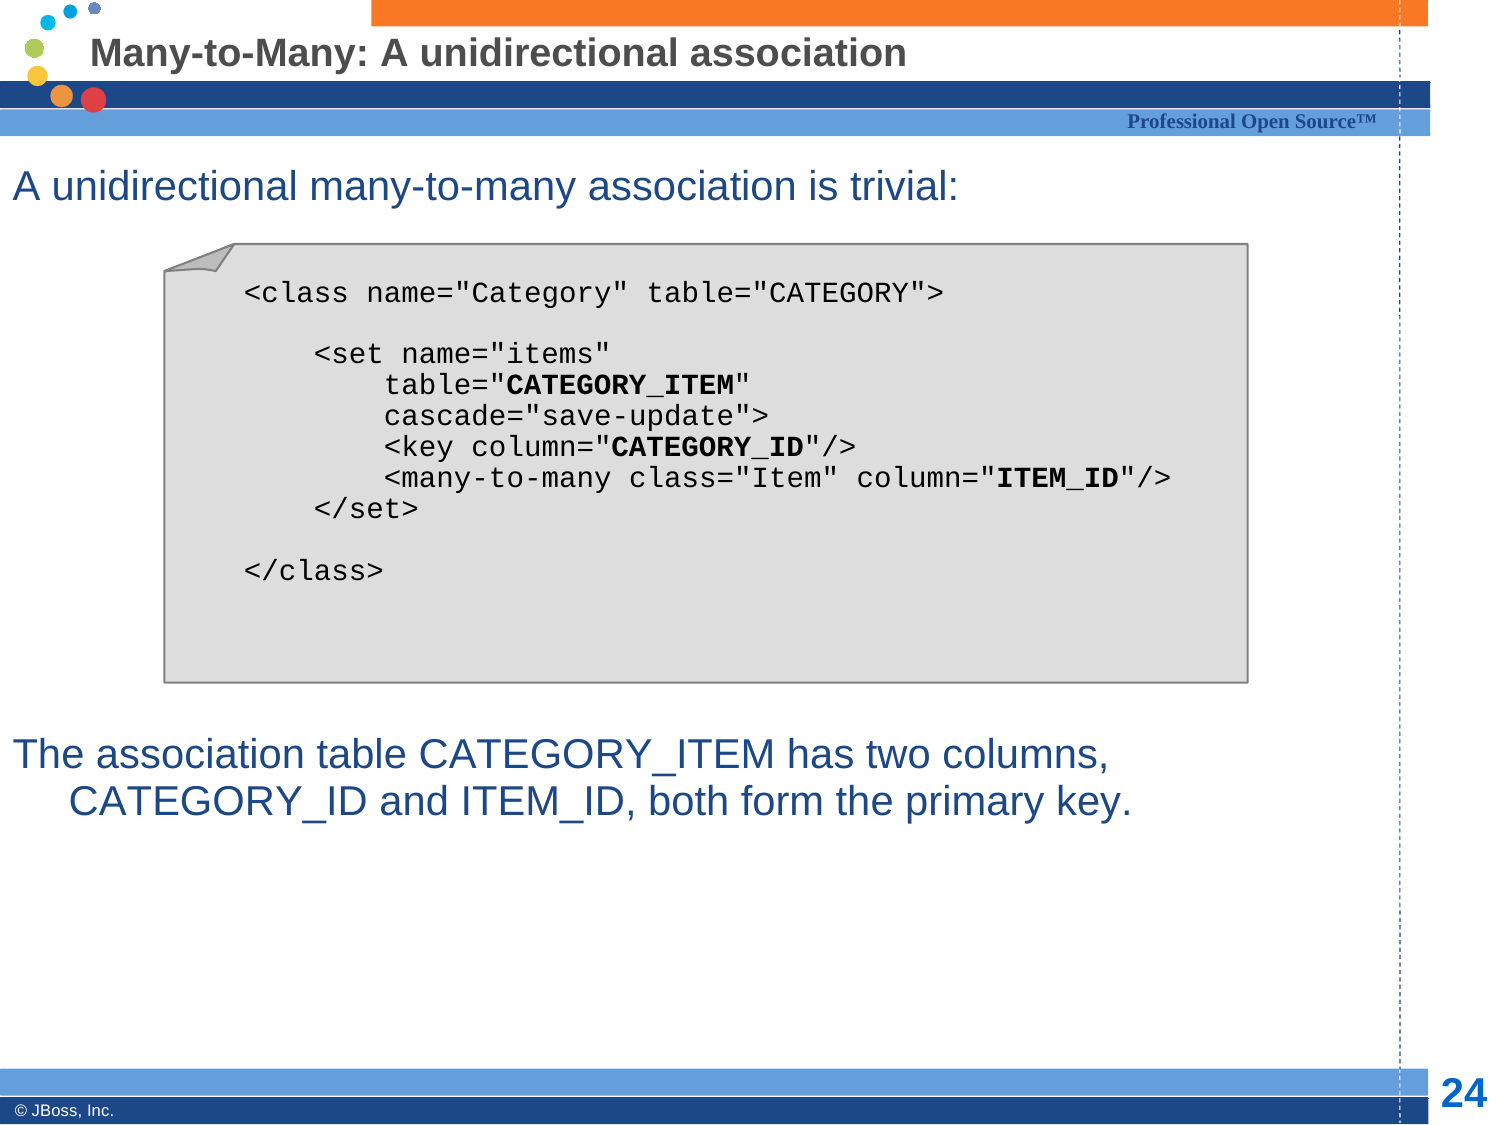

# Many-to-Many: A unidirectional association
A unidirectional many-to-many association is trivial:
The association table CATEGORY_ITEM has two columns, CATEGORY_ID and ITEM_ID, both form the primary key.
<class name="Category" table="CATEGORY">
 <set name="items"
 table="CATEGORY_ITEM"
 cascade="save-update">
 <key column="CATEGORY_ID"/>
 <many-to-many class="Item" column="ITEM_ID"/>
 </set>
</class>